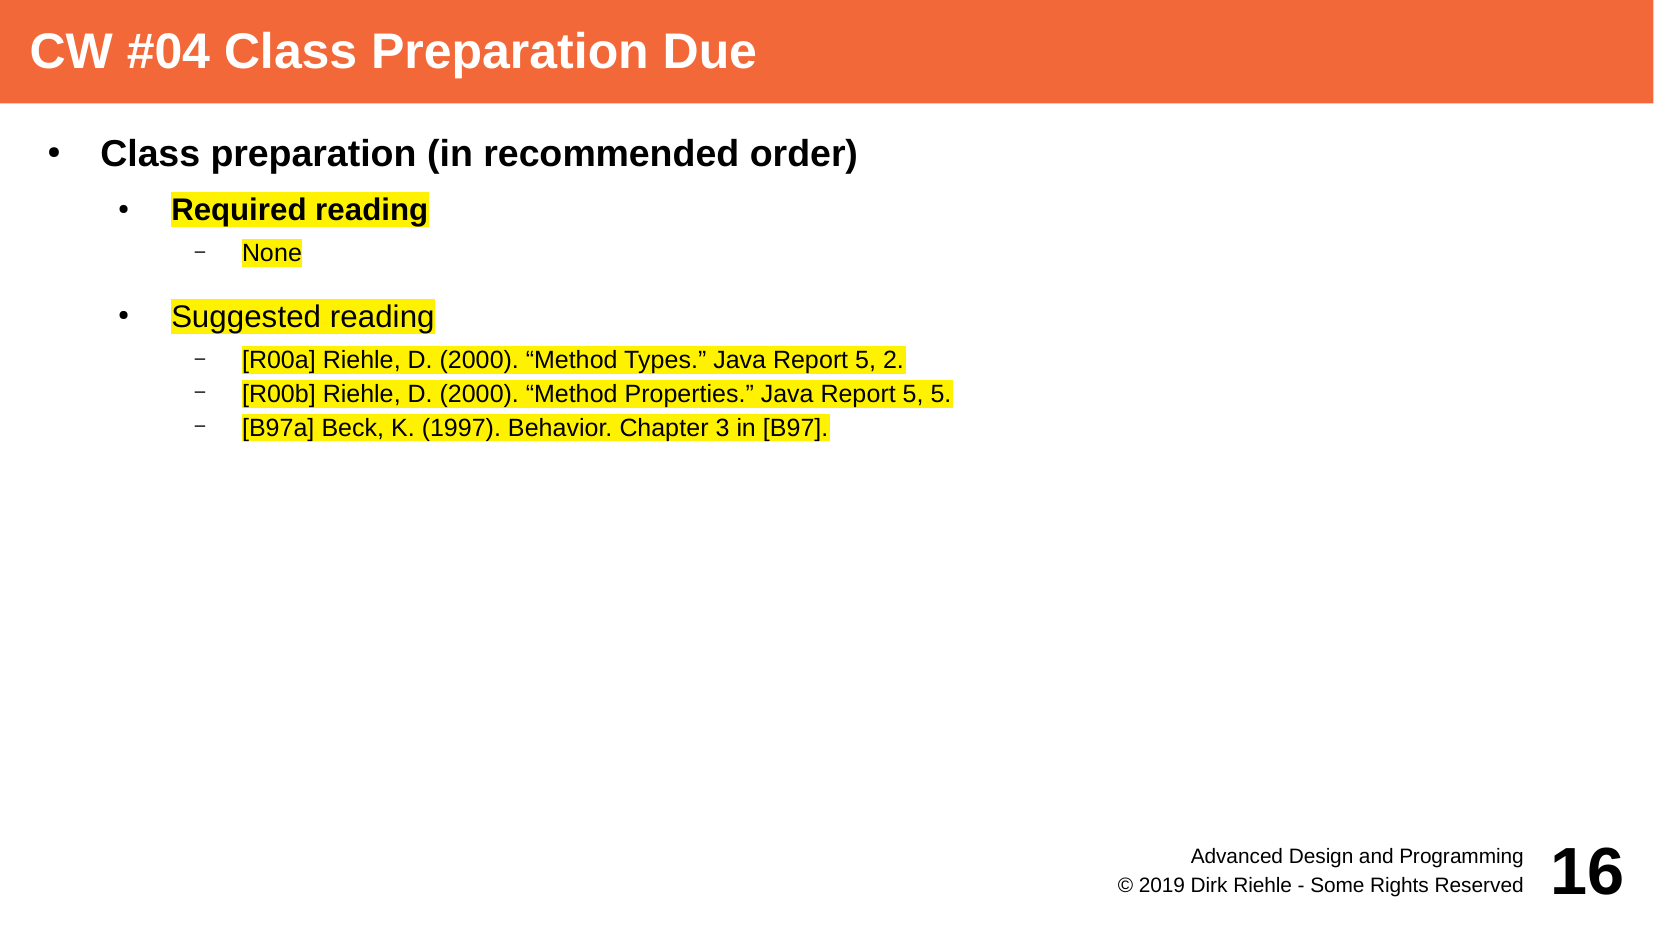

# CW #04 Class Preparation Due
Class preparation (in recommended order)
Required reading
None
Suggested reading
[R00a] Riehle, D. (2000). “Method Types.” Java Report 5, 2.
[R00b] Riehle, D. (2000). “Method Properties.” Java Report 5, 5.
[B97a] Beck, K. (1997). Behavior. Chapter 3 in [B97].
Advanced Design and Programming
16
© 2019 Dirk Riehle - Some Rights Reserved